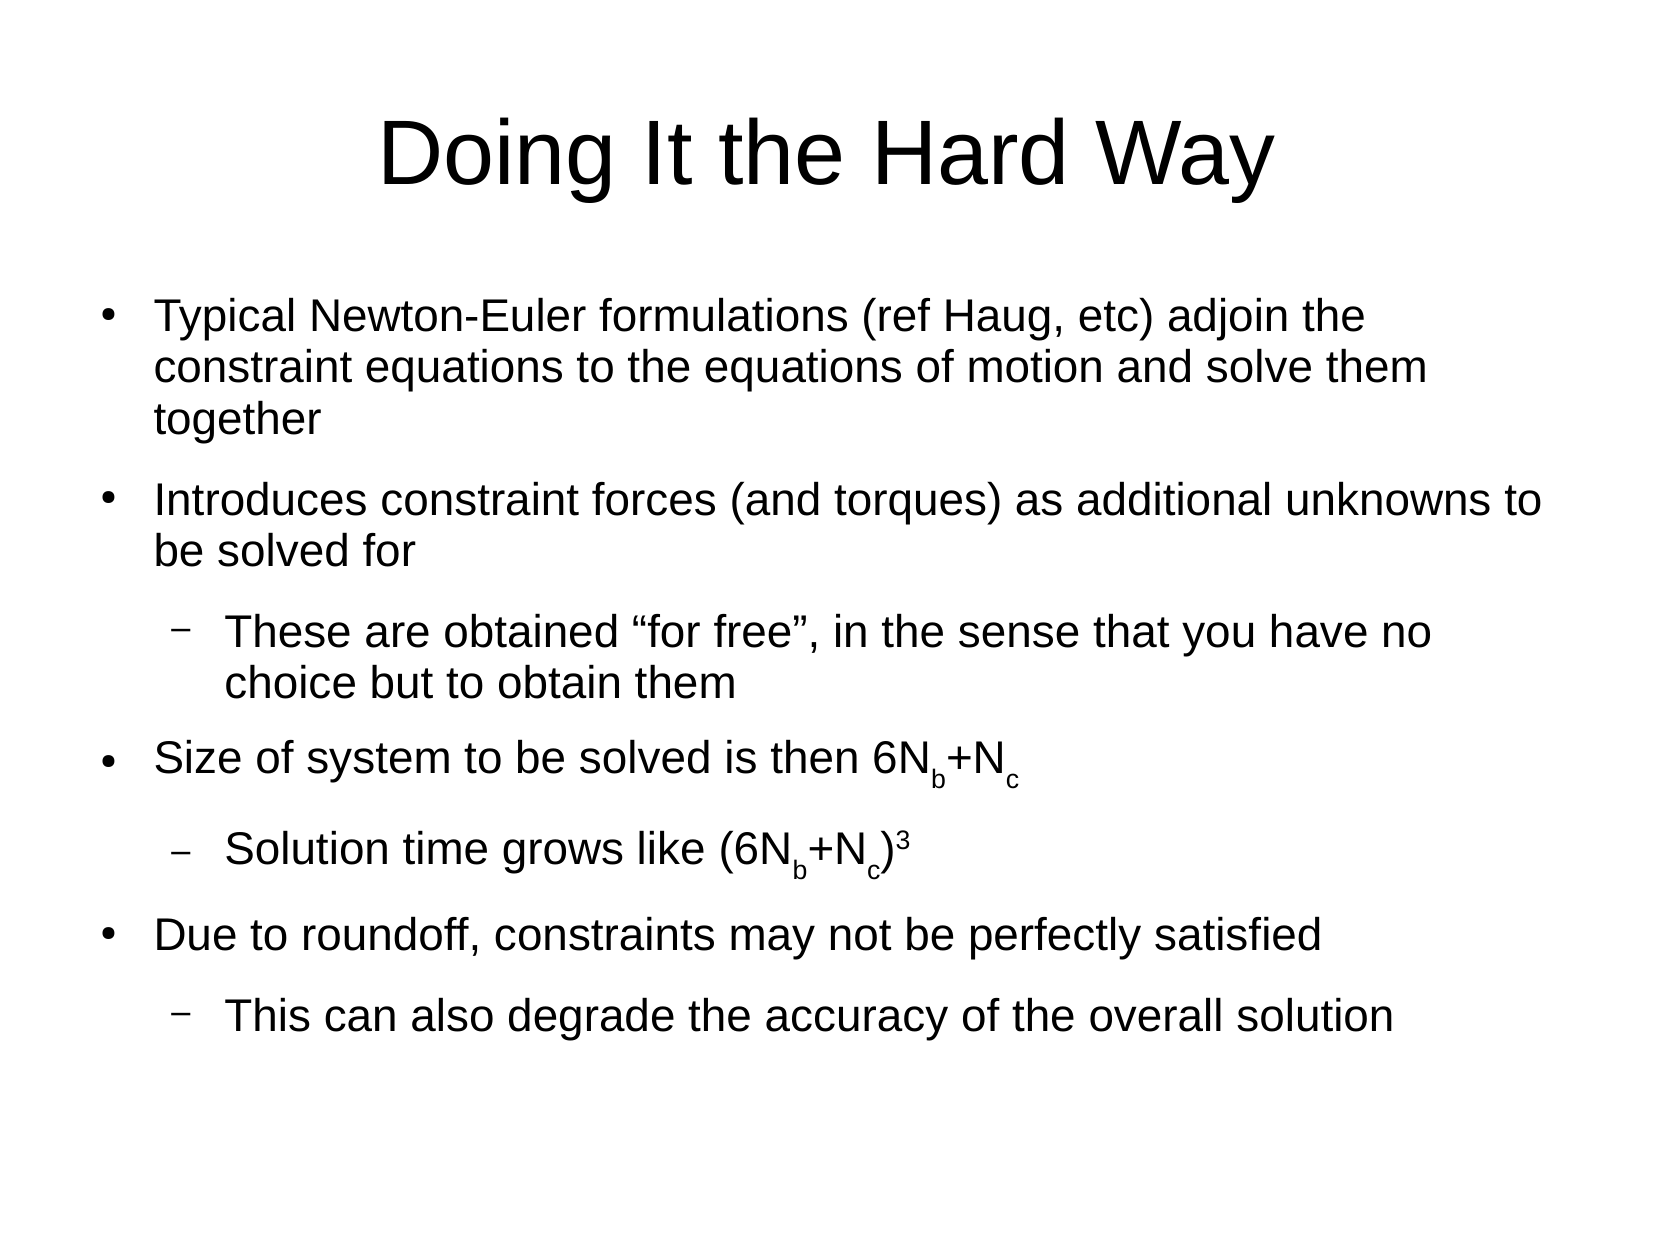

# Doing It the Hard Way
Typical Newton-Euler formulations (ref Haug, etc) adjoin the constraint equations to the equations of motion and solve them together
Introduces constraint forces (and torques) as additional unknowns to be solved for
These are obtained “for free”, in the sense that you have no choice but to obtain them
Size of system to be solved is then 6Nb+Nc
Solution time grows like (6Nb+Nc)3
Due to roundoff, constraints may not be perfectly satisfied
This can also degrade the accuracy of the overall solution